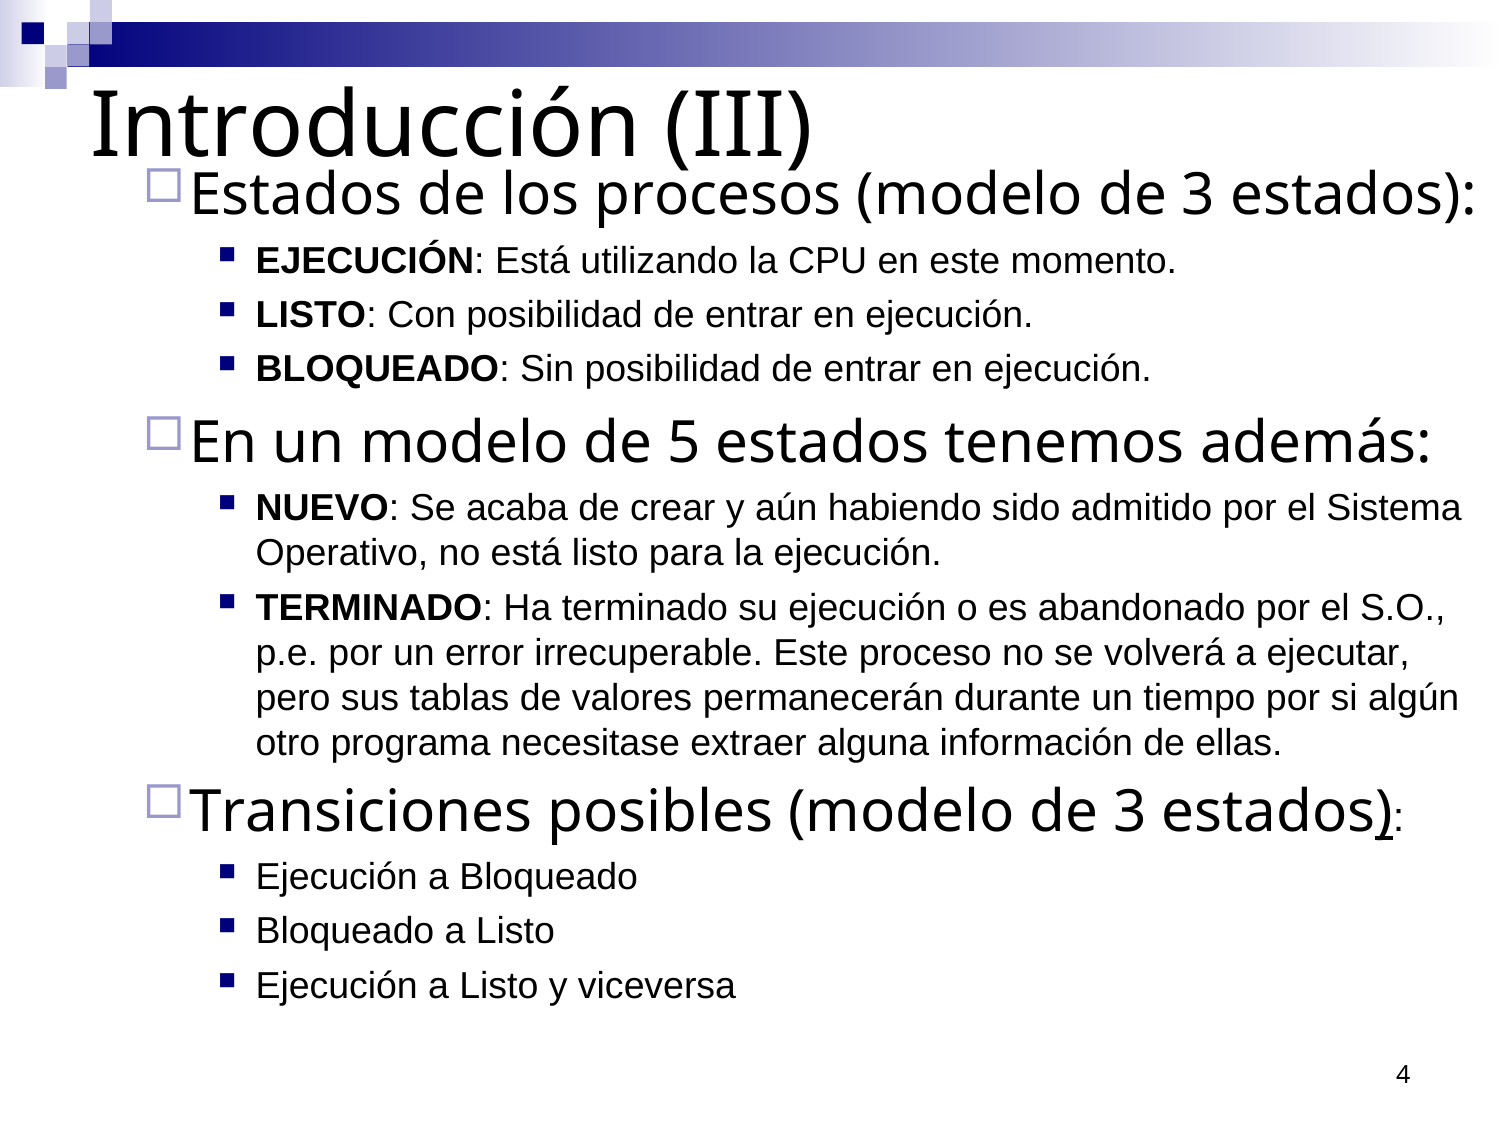

Introducción (III)
Estados de los procesos (modelo de 3 estados):
EJECUCIÓN: Está utilizando la CPU en este momento.
LISTO: Con posibilidad de entrar en ejecución.
BLOQUEADO: Sin posibilidad de entrar en ejecución.
En un modelo de 5 estados tenemos además:
NUEVO: Se acaba de crear y aún habiendo sido admitido por el Sistema Operativo, no está listo para la ejecución.
TERMINADO: Ha terminado su ejecución o es abandonado por el S.O., p.e. por un error irrecuperable. Este proceso no se volverá a ejecutar, pero sus tablas de valores permanecerán durante un tiempo por si algún otro programa necesitase extraer alguna información de ellas.
Transiciones posibles (modelo de 3 estados):
Ejecución a Bloqueado
Bloqueado a Listo
Ejecución a Listo y viceversa